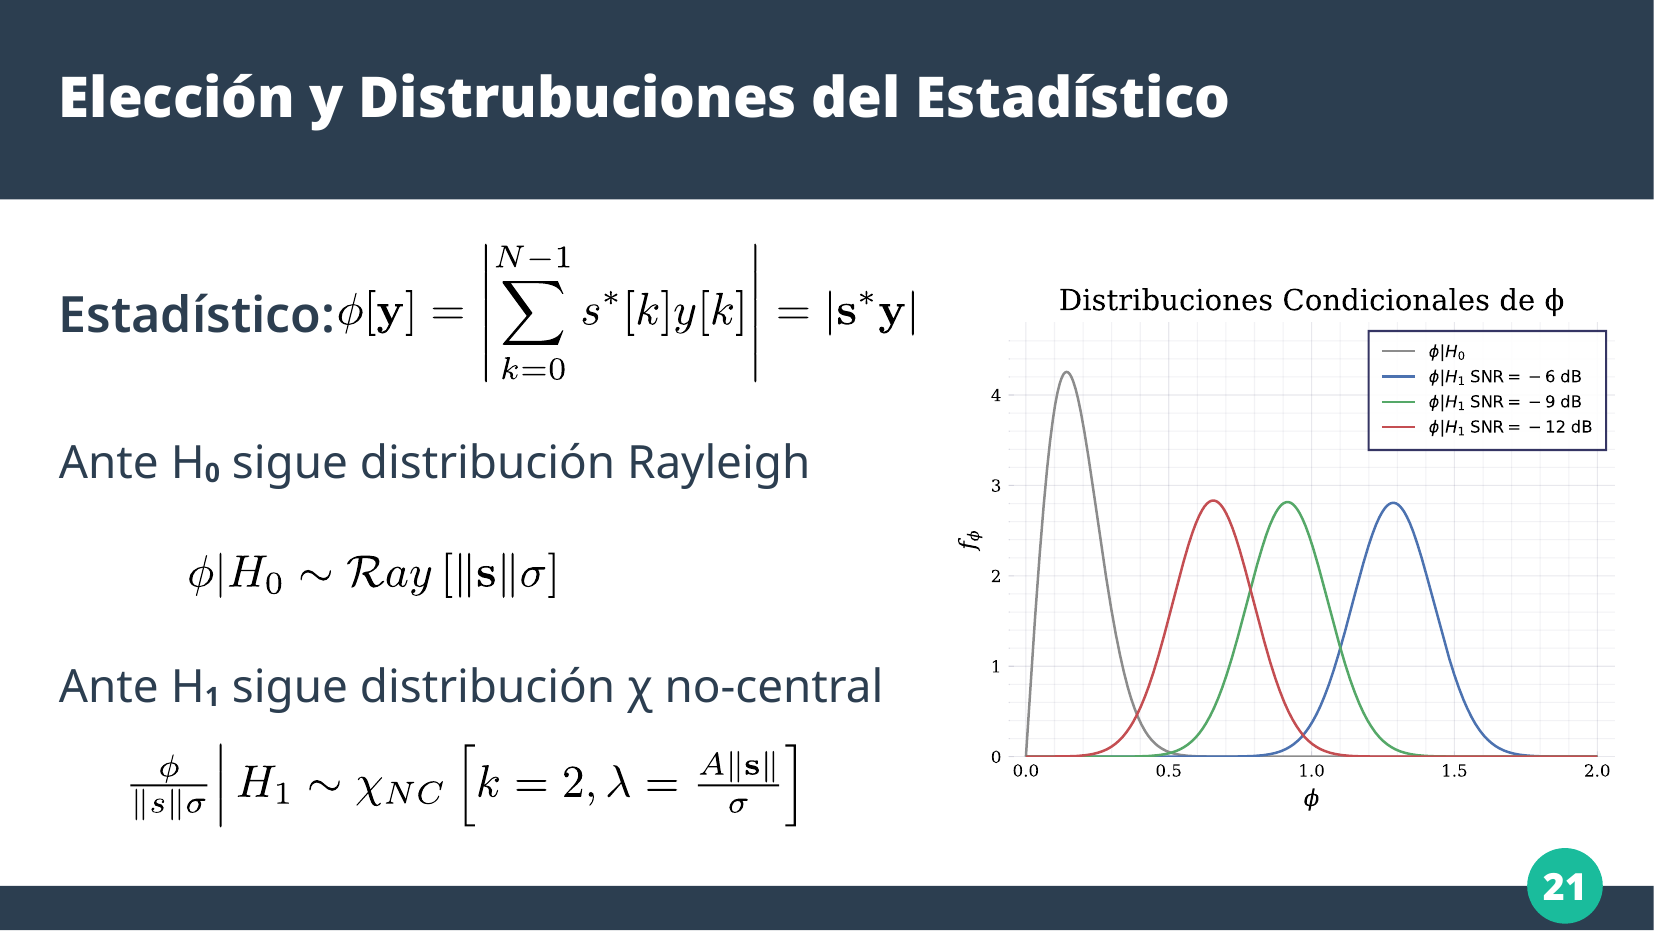

# Elección y Distrubuciones del Estadístico
Estadístico:
Ante H0 sigue distribución Rayleigh
Ante H1 sigue distribución χ no-central